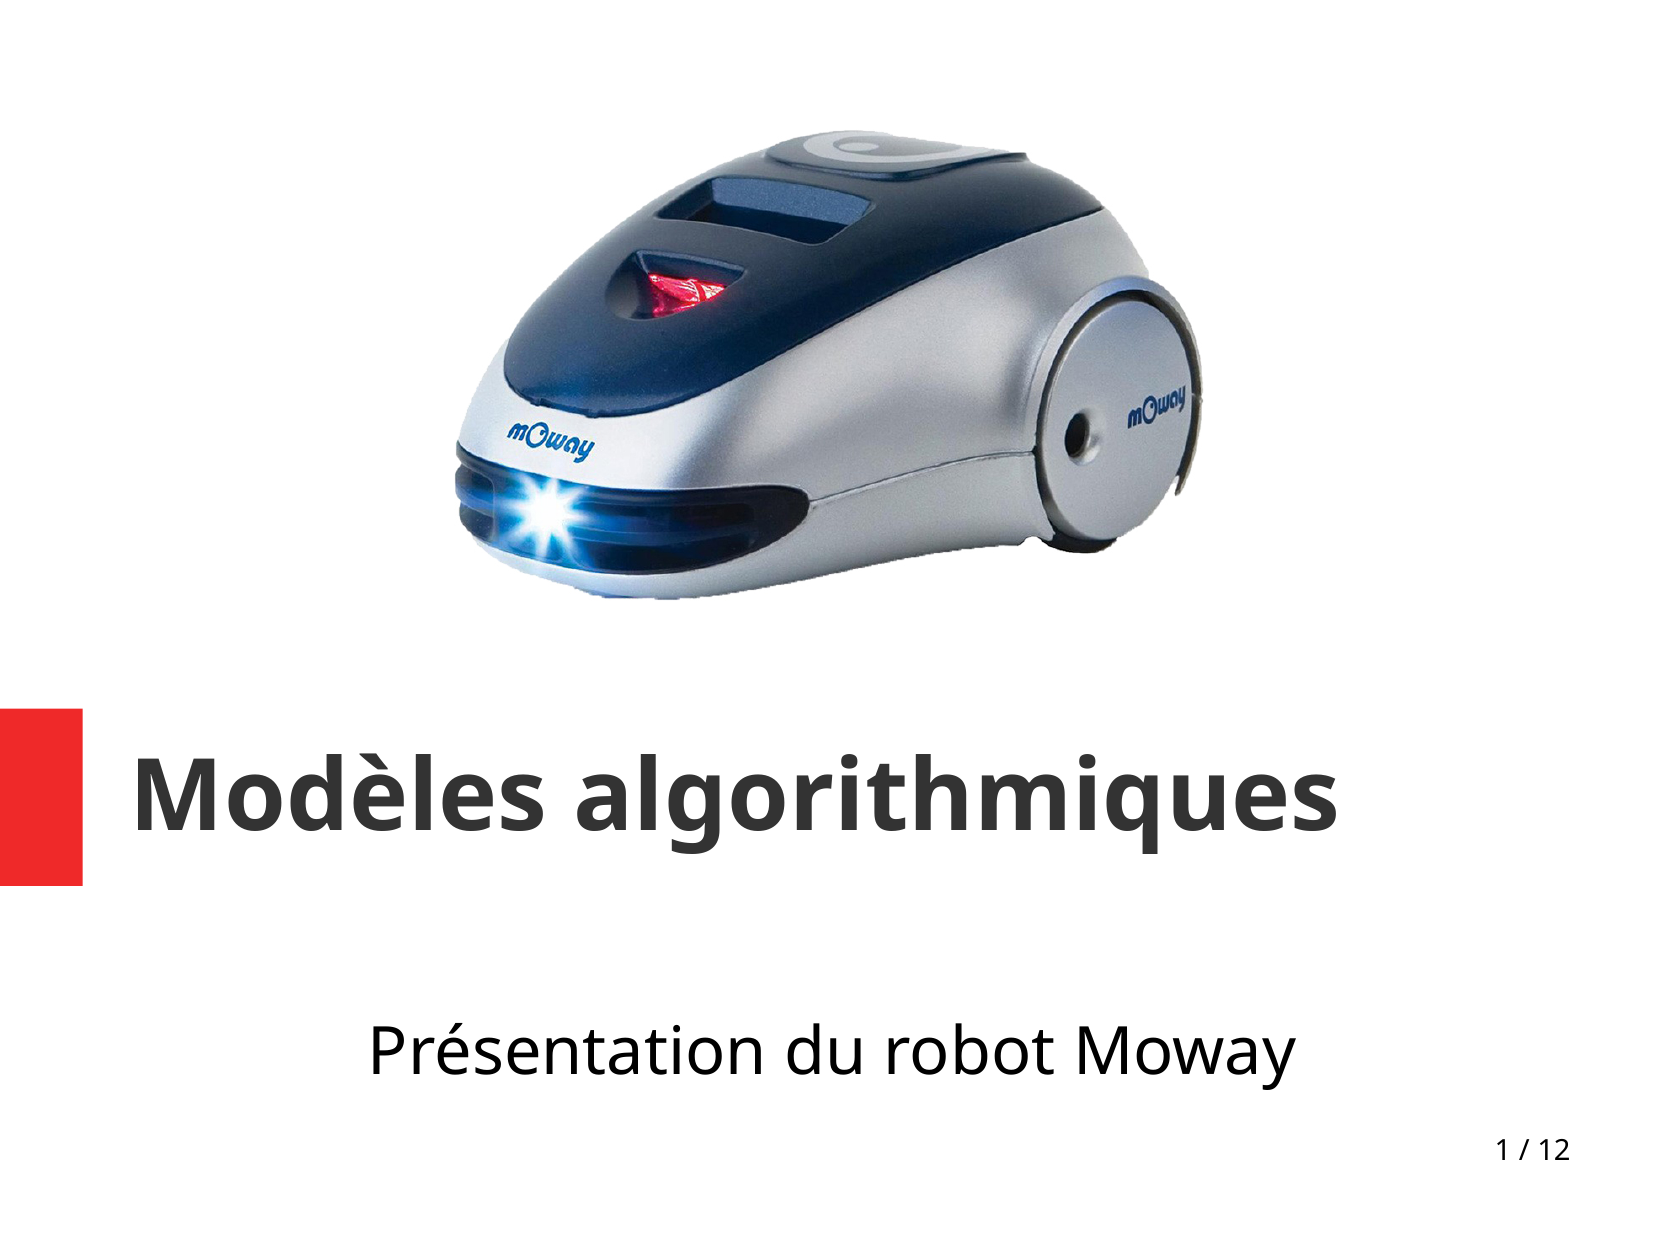

# Modèles algorithmiques
Présentation du robot Moway
1